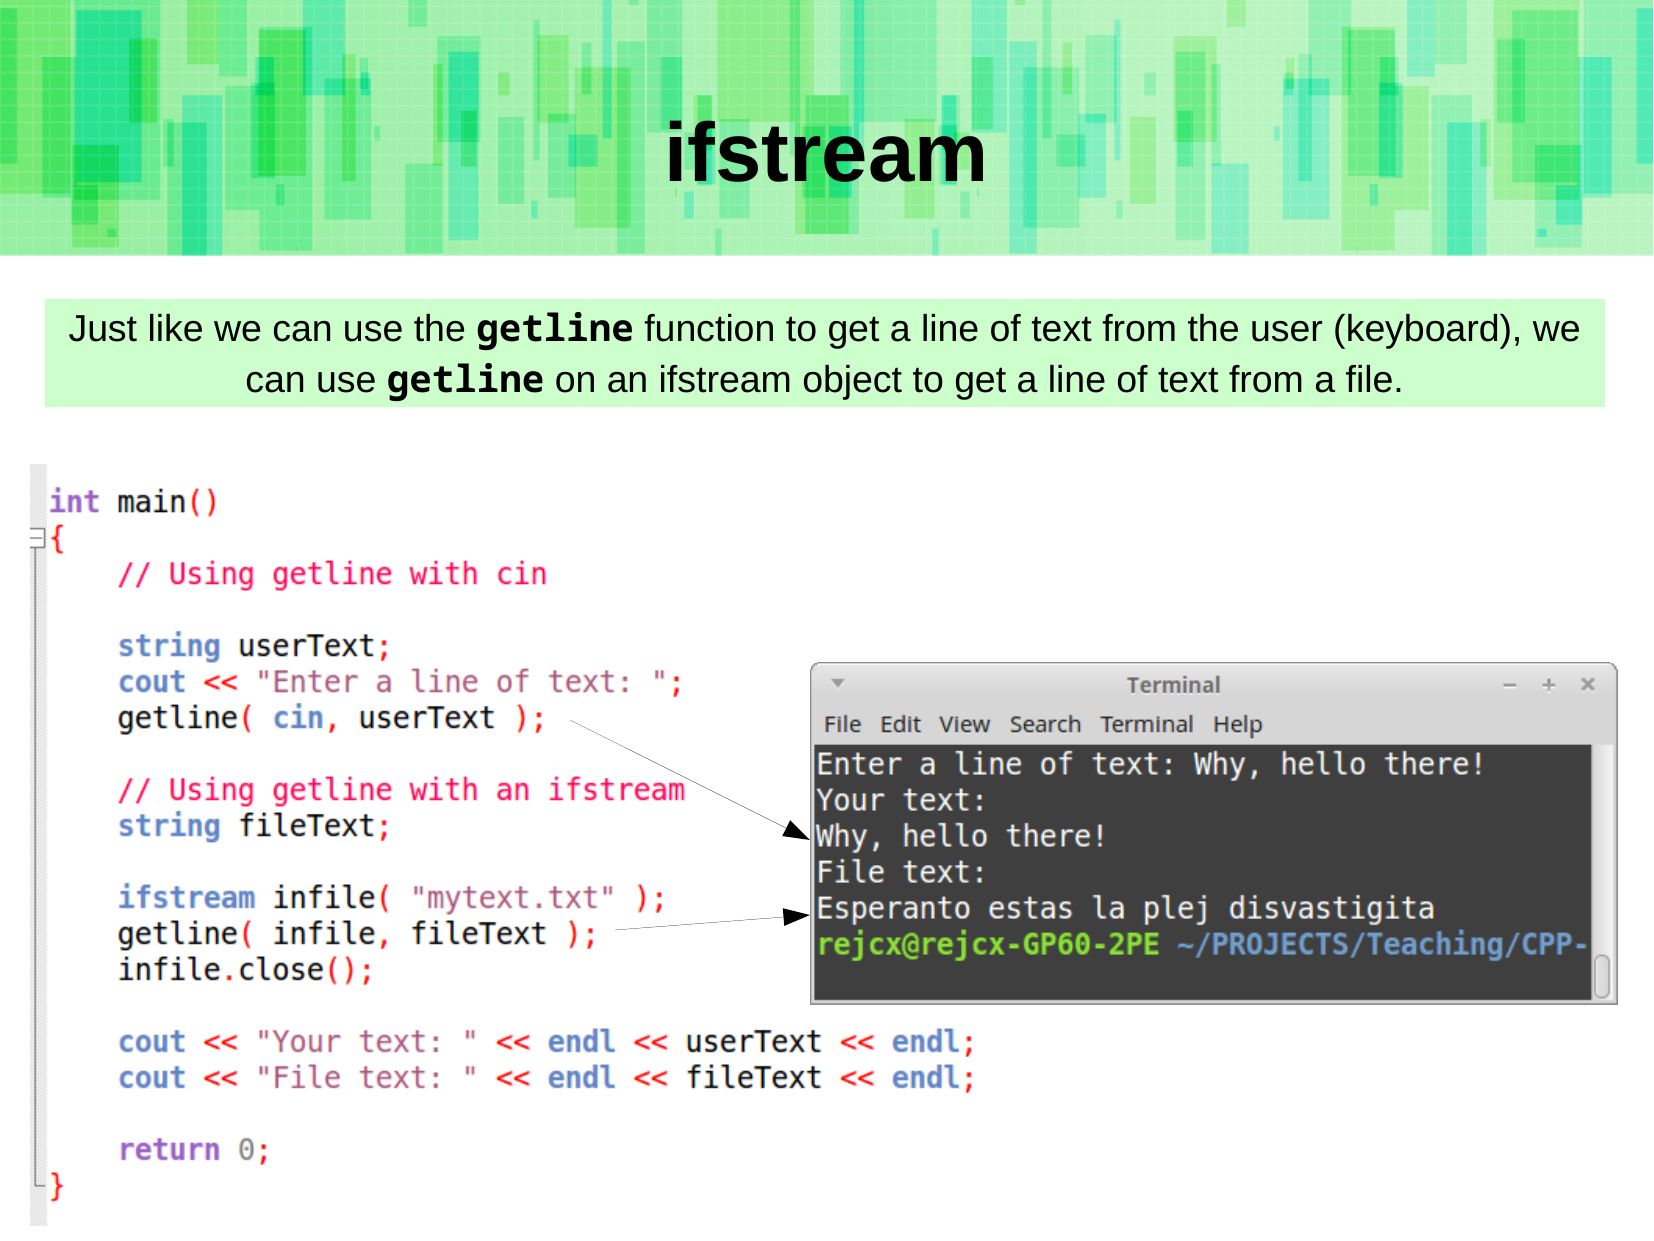

# ifstream
Just like we can use the getline function to get a line of text from the user (keyboard), we can use getline on an ifstream object to get a line of text from a file.